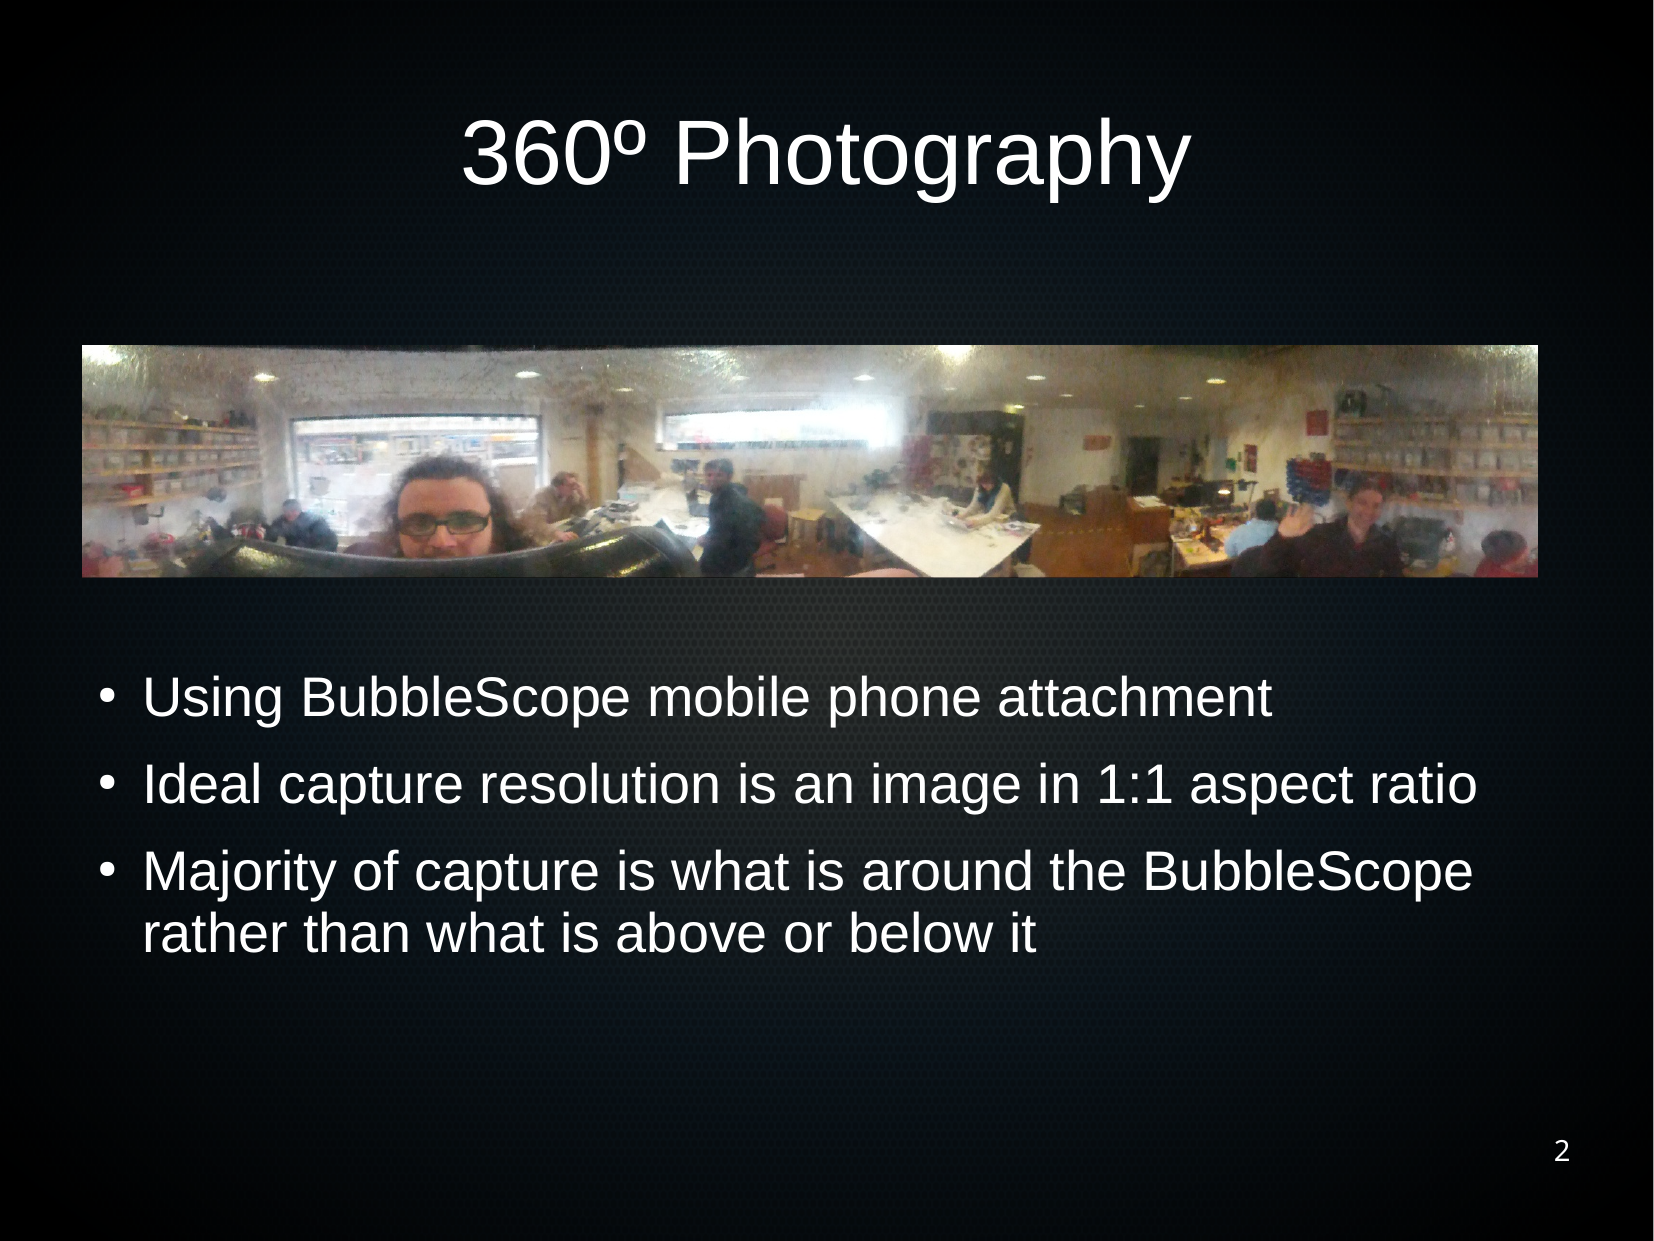

# 360º Photography
Using BubbleScope mobile phone attachment
Ideal capture resolution is an image in 1:1 aspect ratio
Majority of capture is what is around the BubbleScope rather than what is above or below it
2